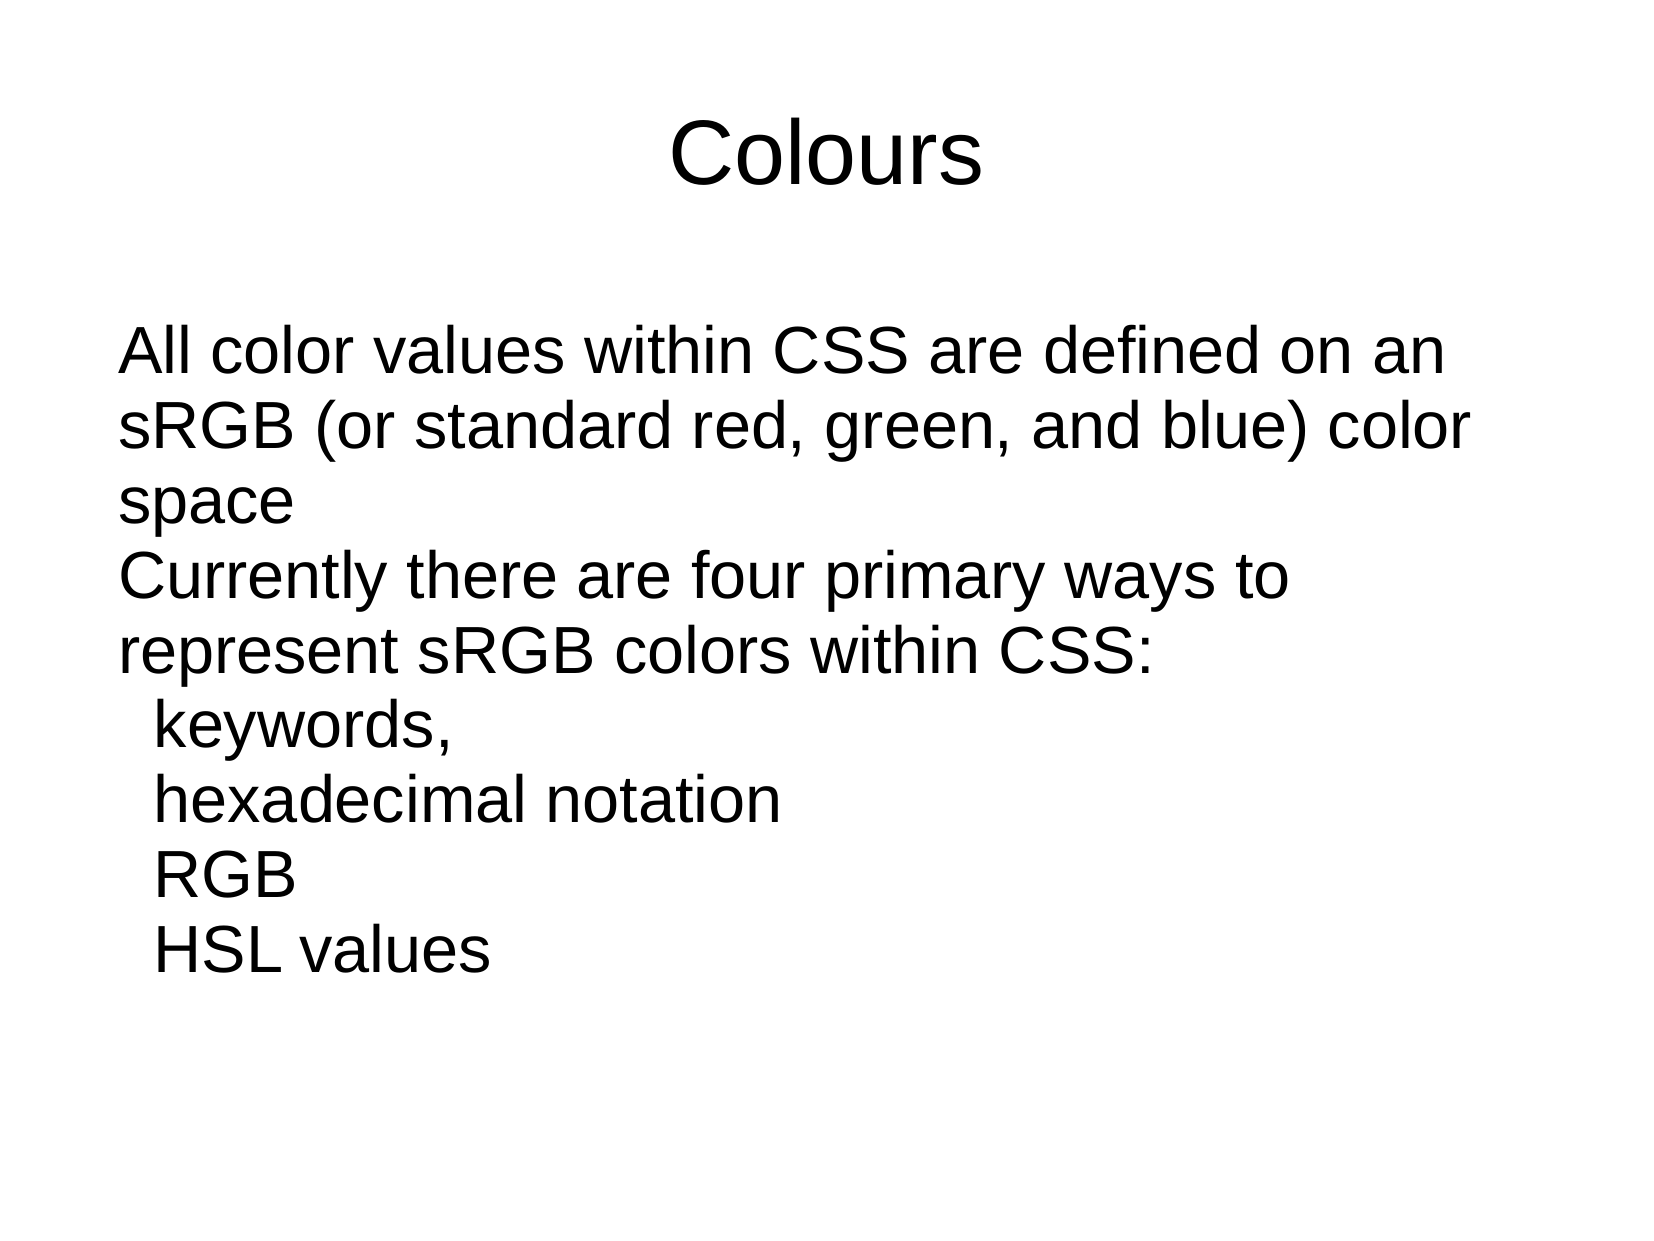

# Colours
All color values within CSS are defined on an sRGB (or standard red, green, and blue) color space
Currently there are four primary ways to represent sRGB colors within CSS:
keywords,
hexadecimal notation
RGB
HSL values